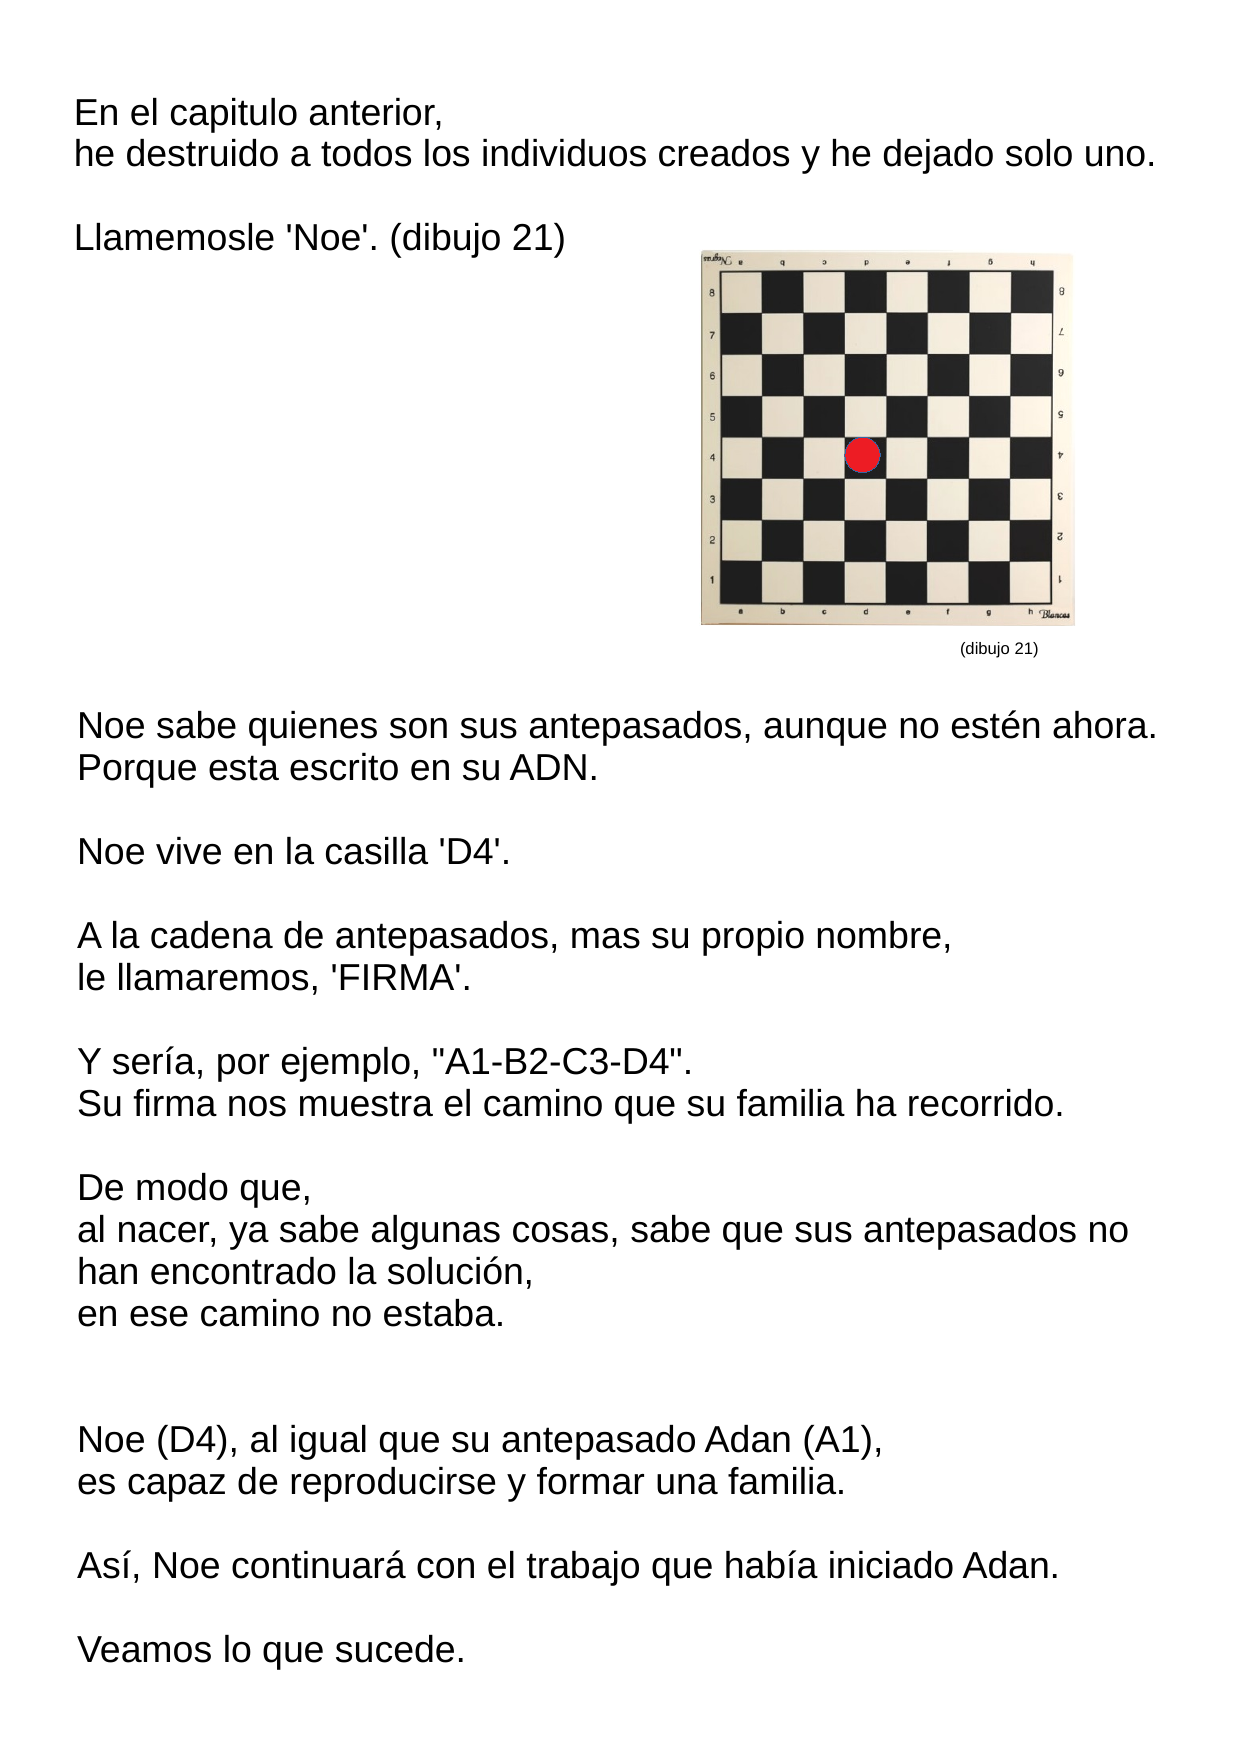

En el capitulo anterior,
he destruido a todos los individuos creados y he dejado solo uno.
Llamemosle 'Noe'. (dibujo 21)
(dibujo 21)
Noe sabe quienes son sus antepasados, aunque no estén ahora.
Porque esta escrito en su ADN.
Noe vive en la casilla 'D4'.
A la cadena de antepasados, mas su propio nombre,
le llamaremos, 'FIRMA'.
Y sería, por ejemplo, "A1-B2-C3-D4".
Su firma nos muestra el camino que su familia ha recorrido.
De modo que,
al nacer, ya sabe algunas cosas, sabe que sus antepasados no han encontrado la solución,
en ese camino no estaba.
Noe (D4), al igual que su antepasado Adan (A1),
es capaz de reproducirse y formar una familia.
Así, Noe continuará con el trabajo que había iniciado Adan.
Veamos lo que sucede.